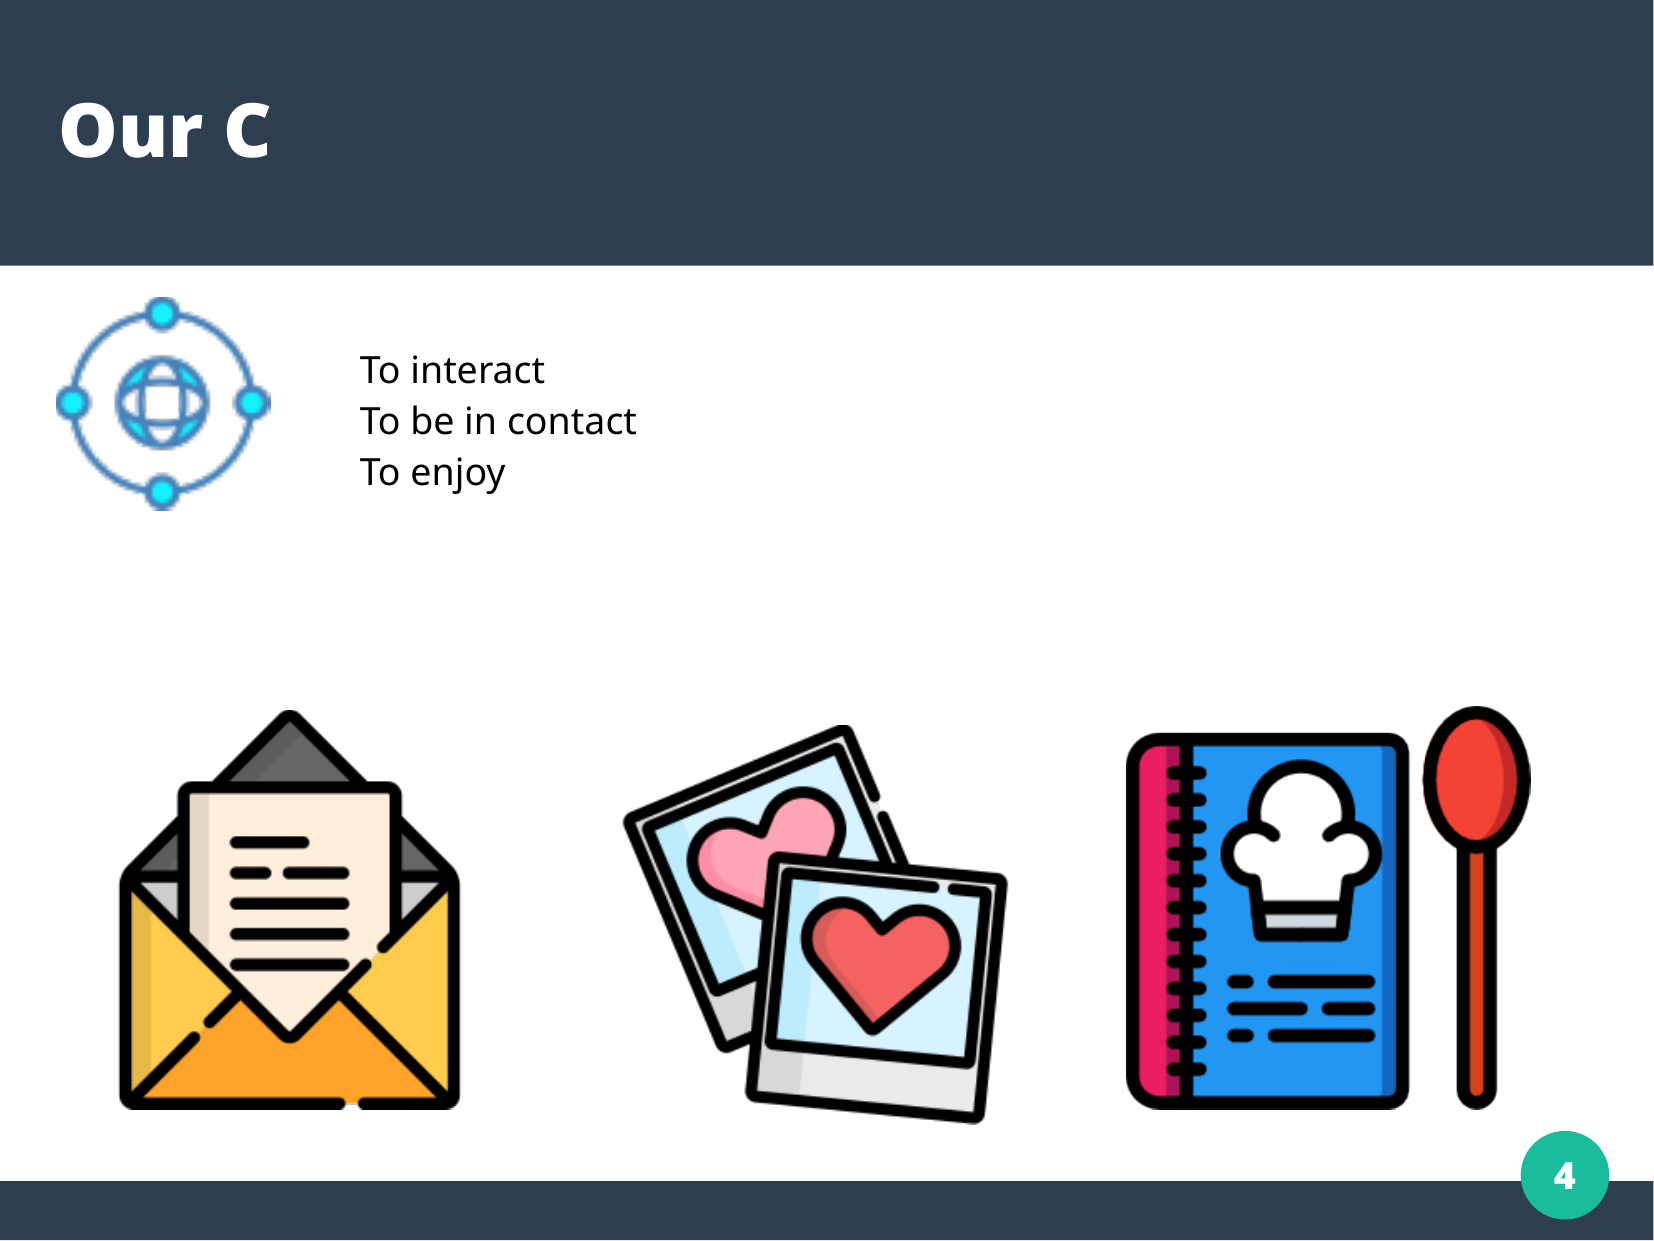

# Our C
To interact
To be in contact
To enjoy
4